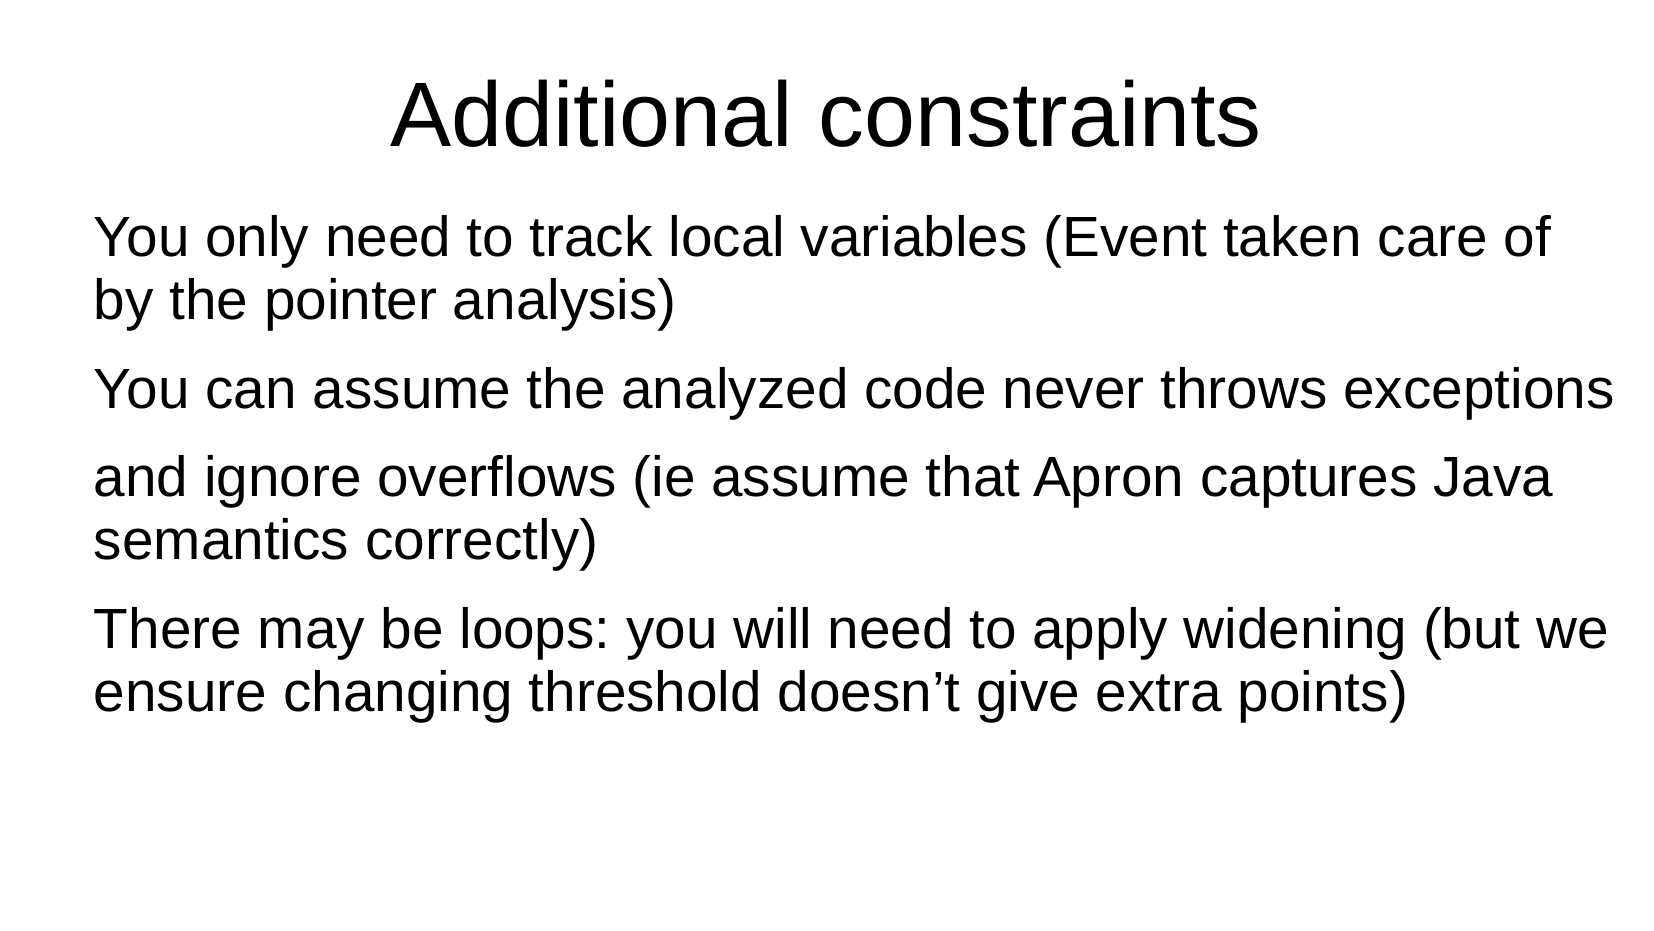

# Additional constraints
You only need to track local variables (Event taken care of by the pointer analysis)
You can assume the analyzed code never throws exceptions
and ignore overflows (ie assume that Apron captures Java semantics correctly)
There may be loops: you will need to apply widening (but we ensure changing threshold doesn’t give extra points)